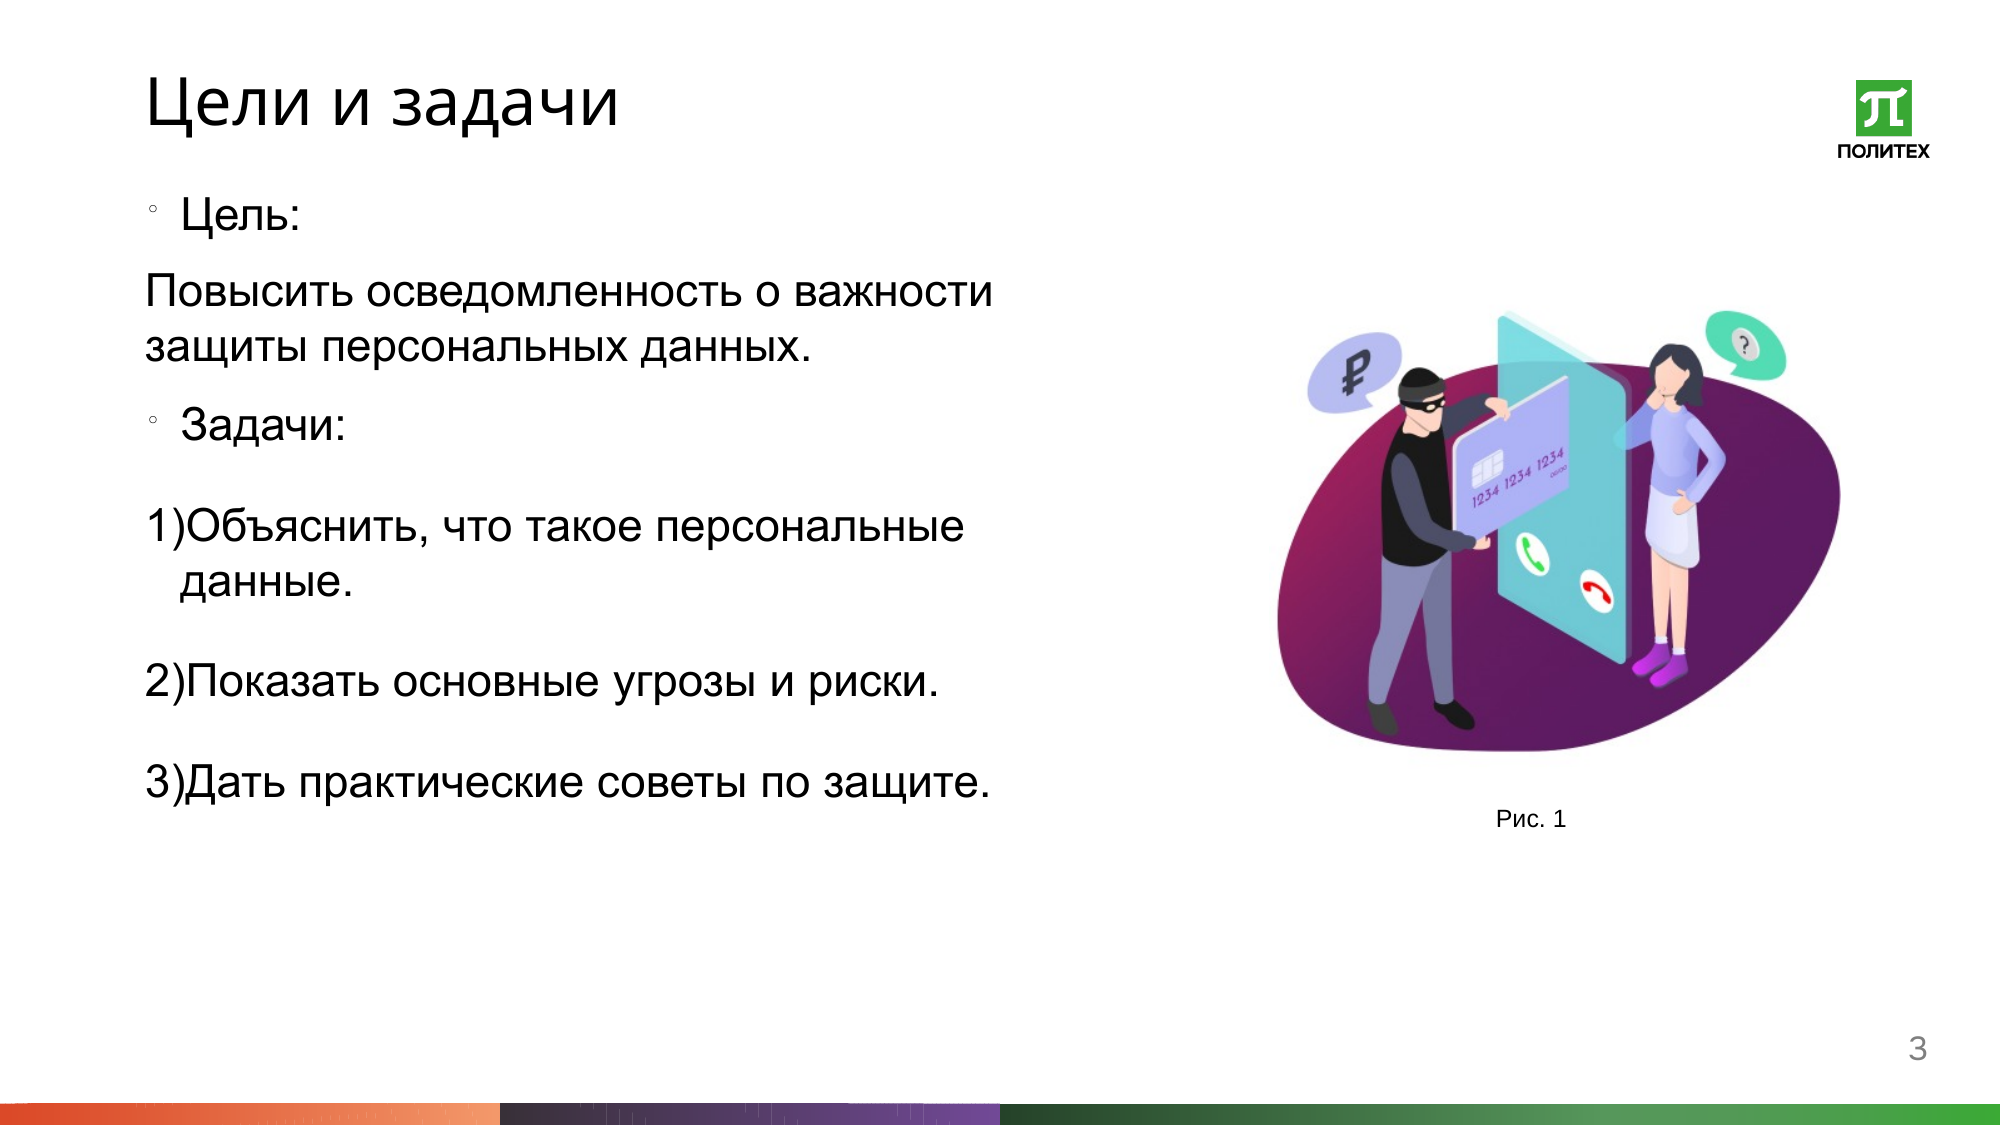

Цели и задачи
Цель:
Повысить осведомленность о важности защиты персональных данных.
Задачи:
Объяснить, что такое персональные данные.
Показать основные угрозы и риски.
Дать практические советы по защите.
Рис. 1